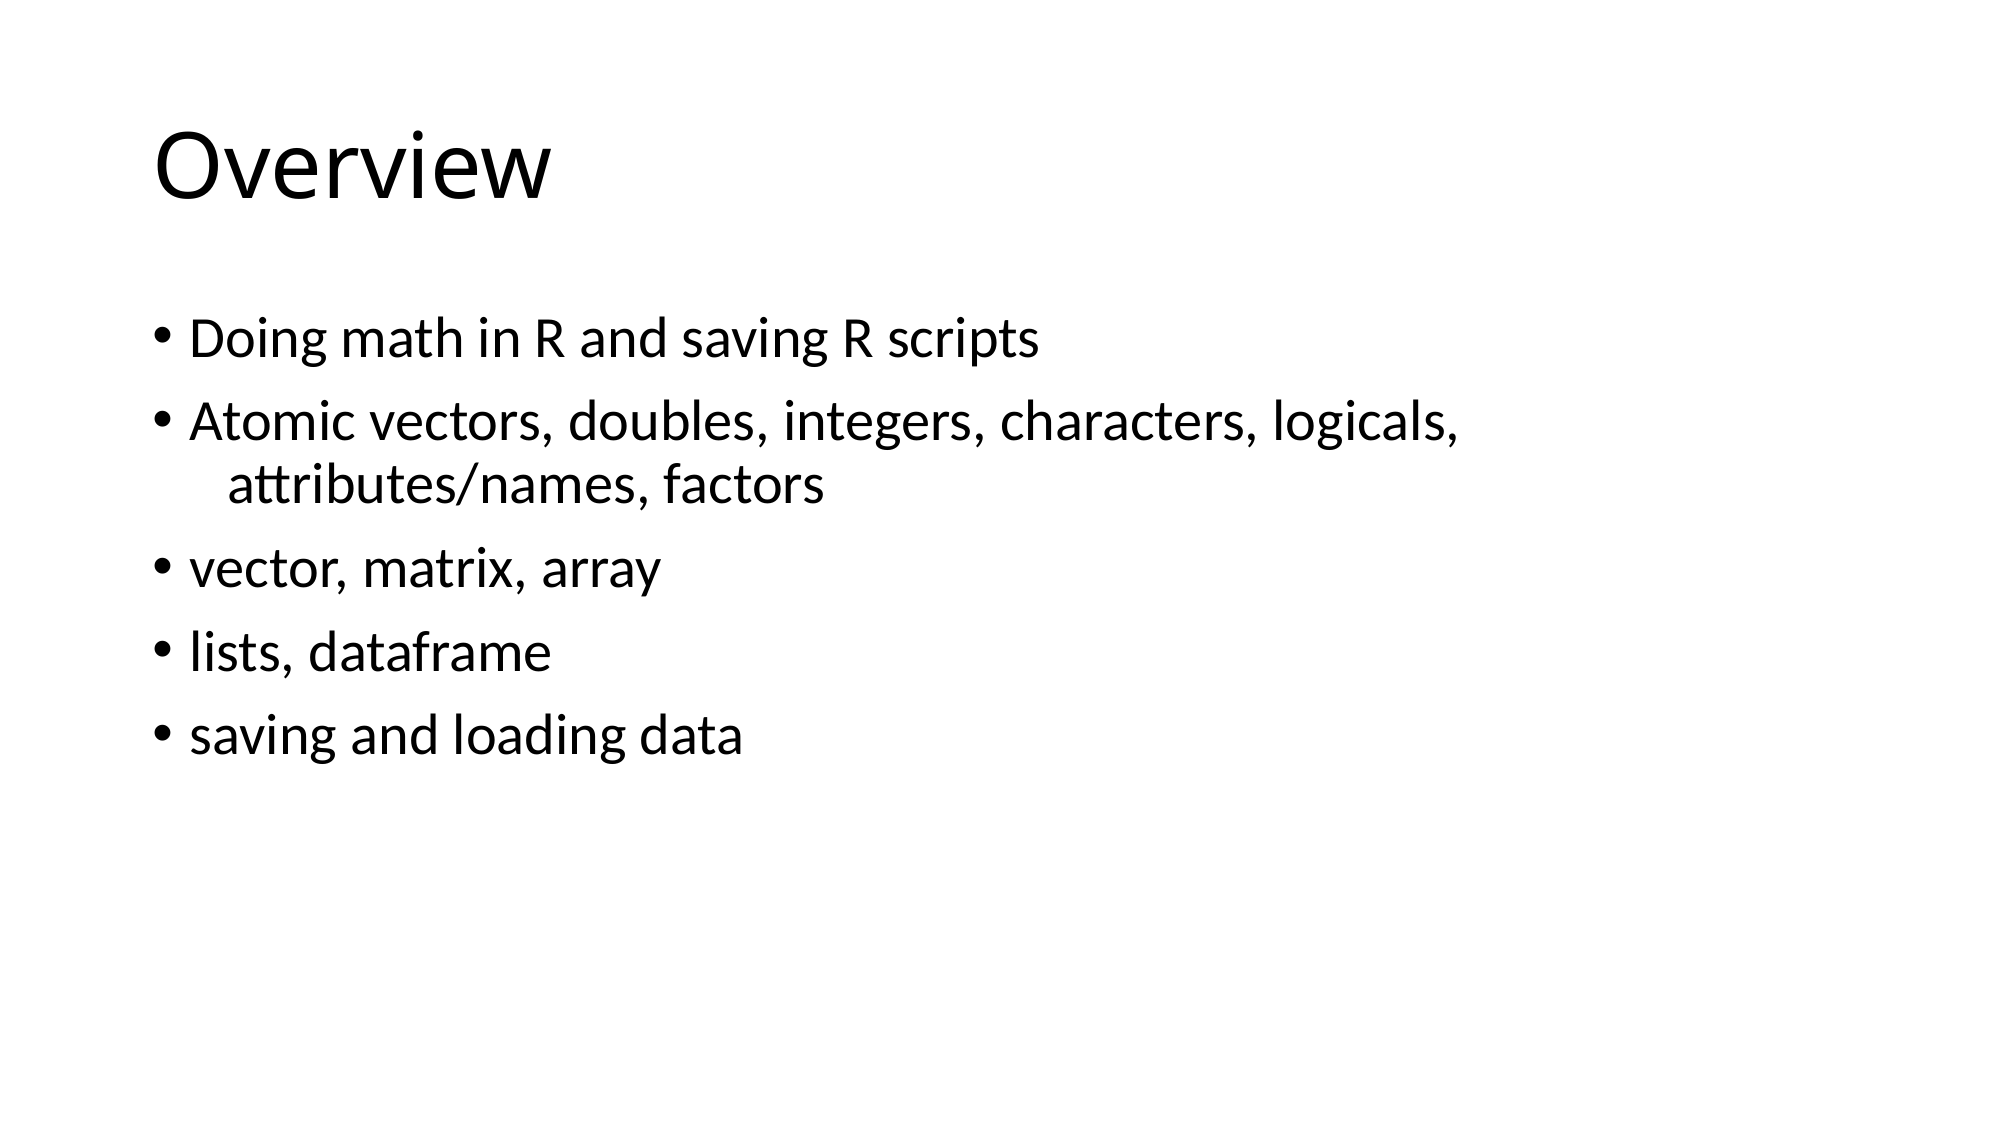

# Overview
Doing math in R and saving R scripts
Atomic vectors, doubles, integers, characters, logicals, attributes/names, factors
vector, matrix, array
lists, dataframe
saving and loading data